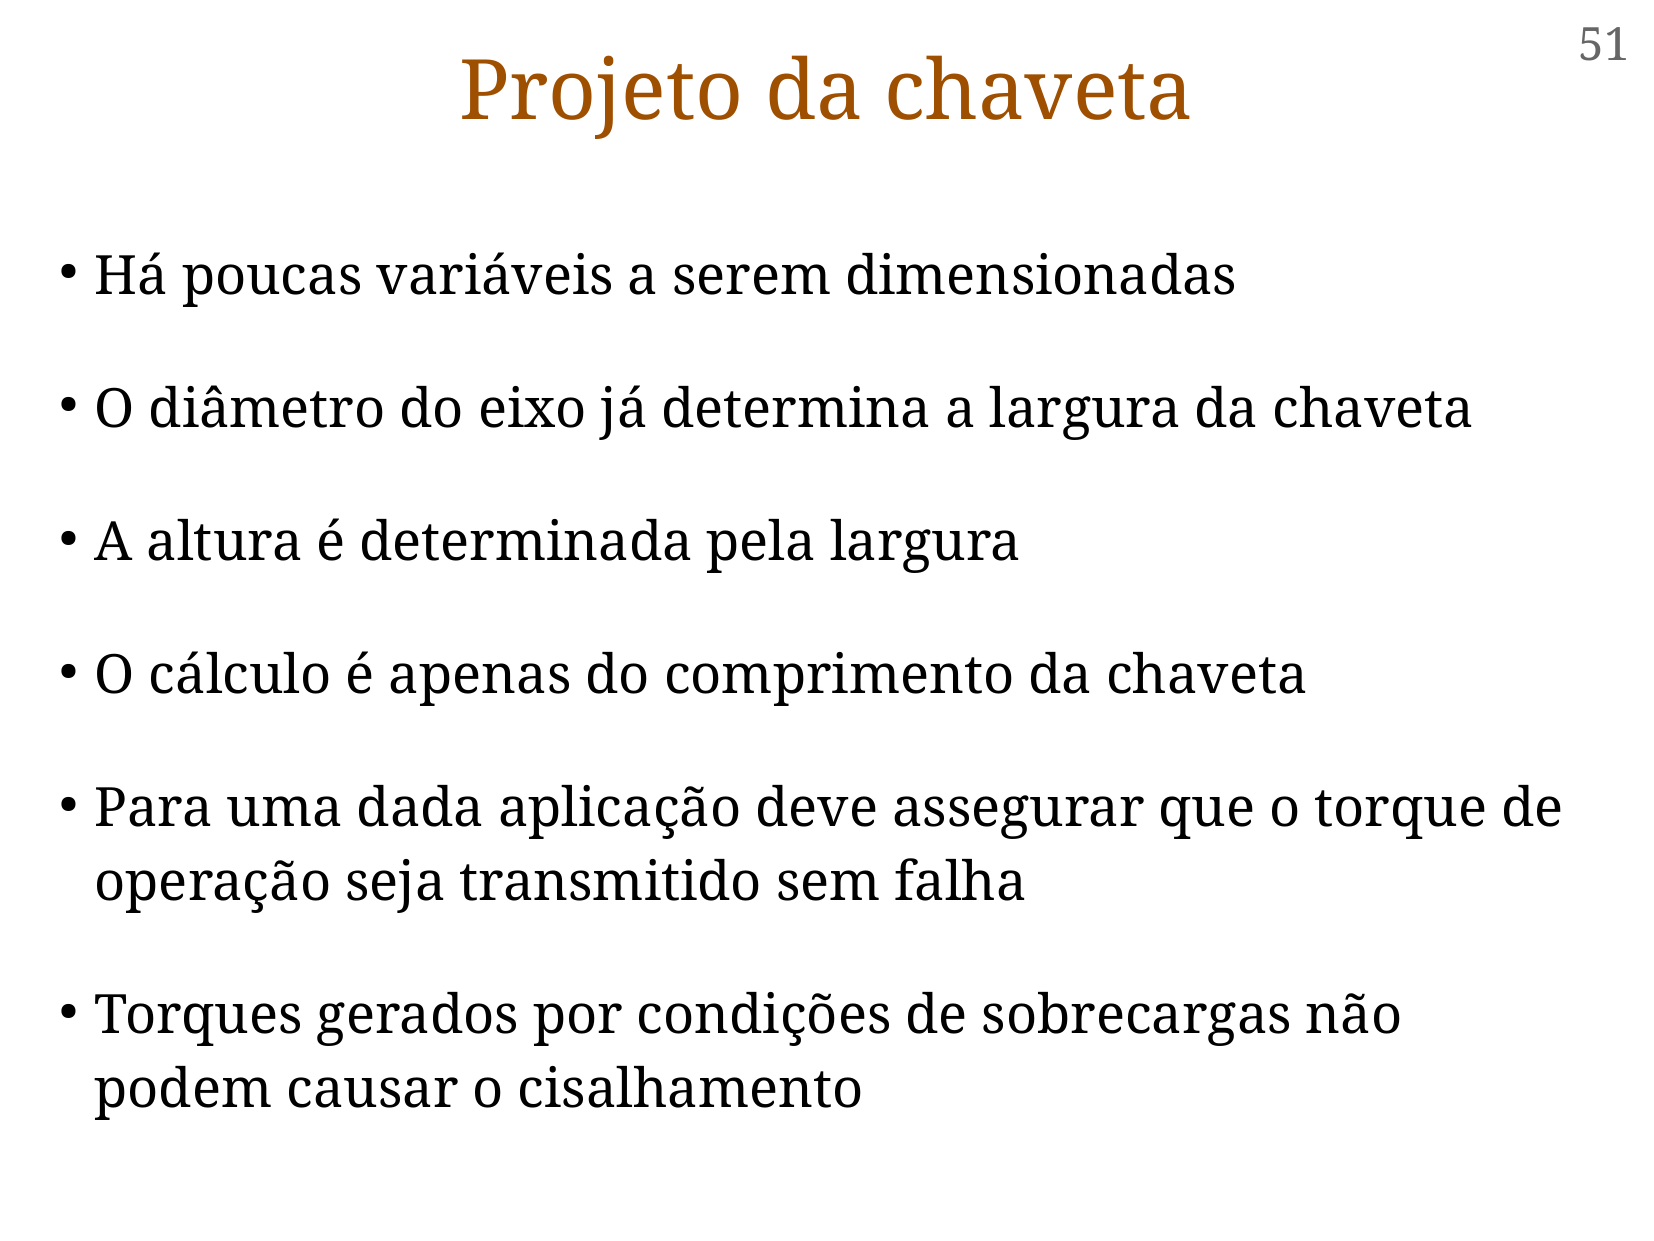

51
# Projeto da chaveta
Há poucas variáveis a serem dimensionadas
O diâmetro do eixo já determina a largura da chaveta
A altura é determinada pela largura
O cálculo é apenas do comprimento da chaveta
Para uma dada aplicação deve assegurar que o torque de operação seja transmitido sem falha
Torques gerados por condições de sobrecargas não podem causar o cisalhamento